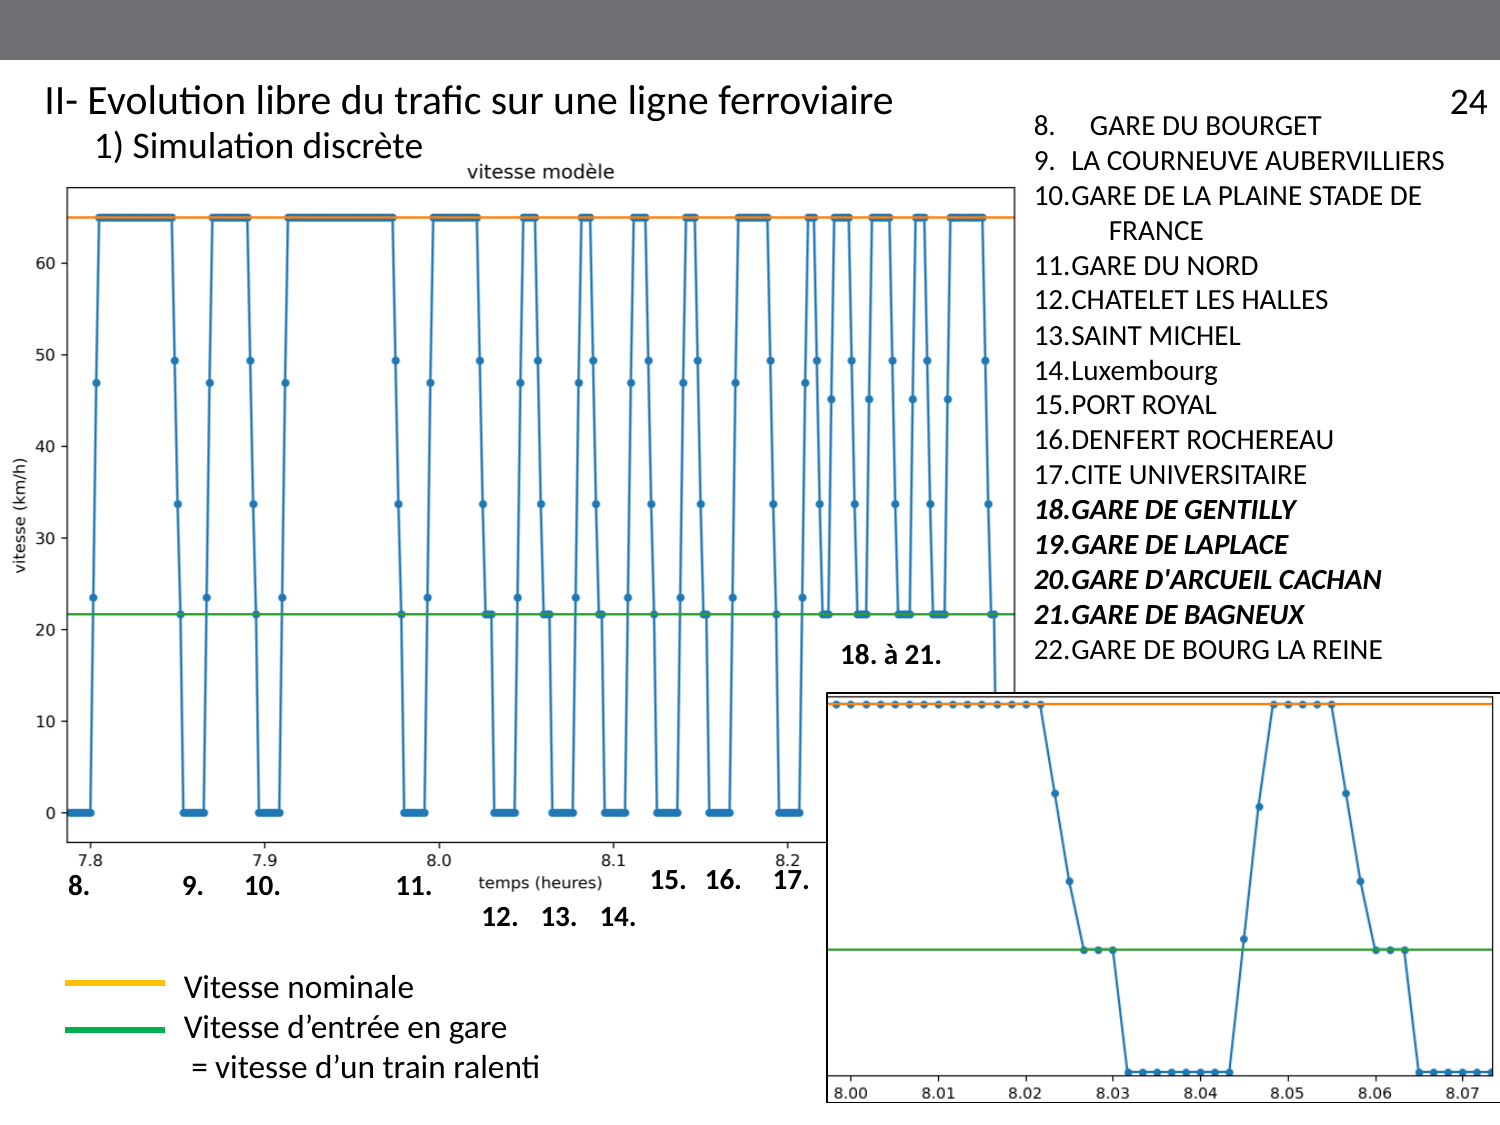

II- Evolution libre du trafic sur une ligne ferroviaire
24
GARE DU BOURGET
LA COURNEUVE AUBERVILLIERS
GARE DE LA PLAINE STADE DE FRANCE
GARE DU NORD
CHATELET LES HALLES
SAINT MICHEL
Luxembourg
PORT ROYAL
DENFERT ROCHEREAU
CITE UNIVERSITAIRE
GARE DE GENTILLY
GARE DE LAPLACE
GARE D'ARCUEIL CACHAN
GARE DE BAGNEUX
GARE DE BOURG LA REINE
18. à 21.
15.
16.
17.
22.
8.
9.
10.
11.
12.
13.
14.
1) Simulation discrète
Vitesse nominale
Vitesse d’entrée en gare
 = vitesse d’un train ralenti